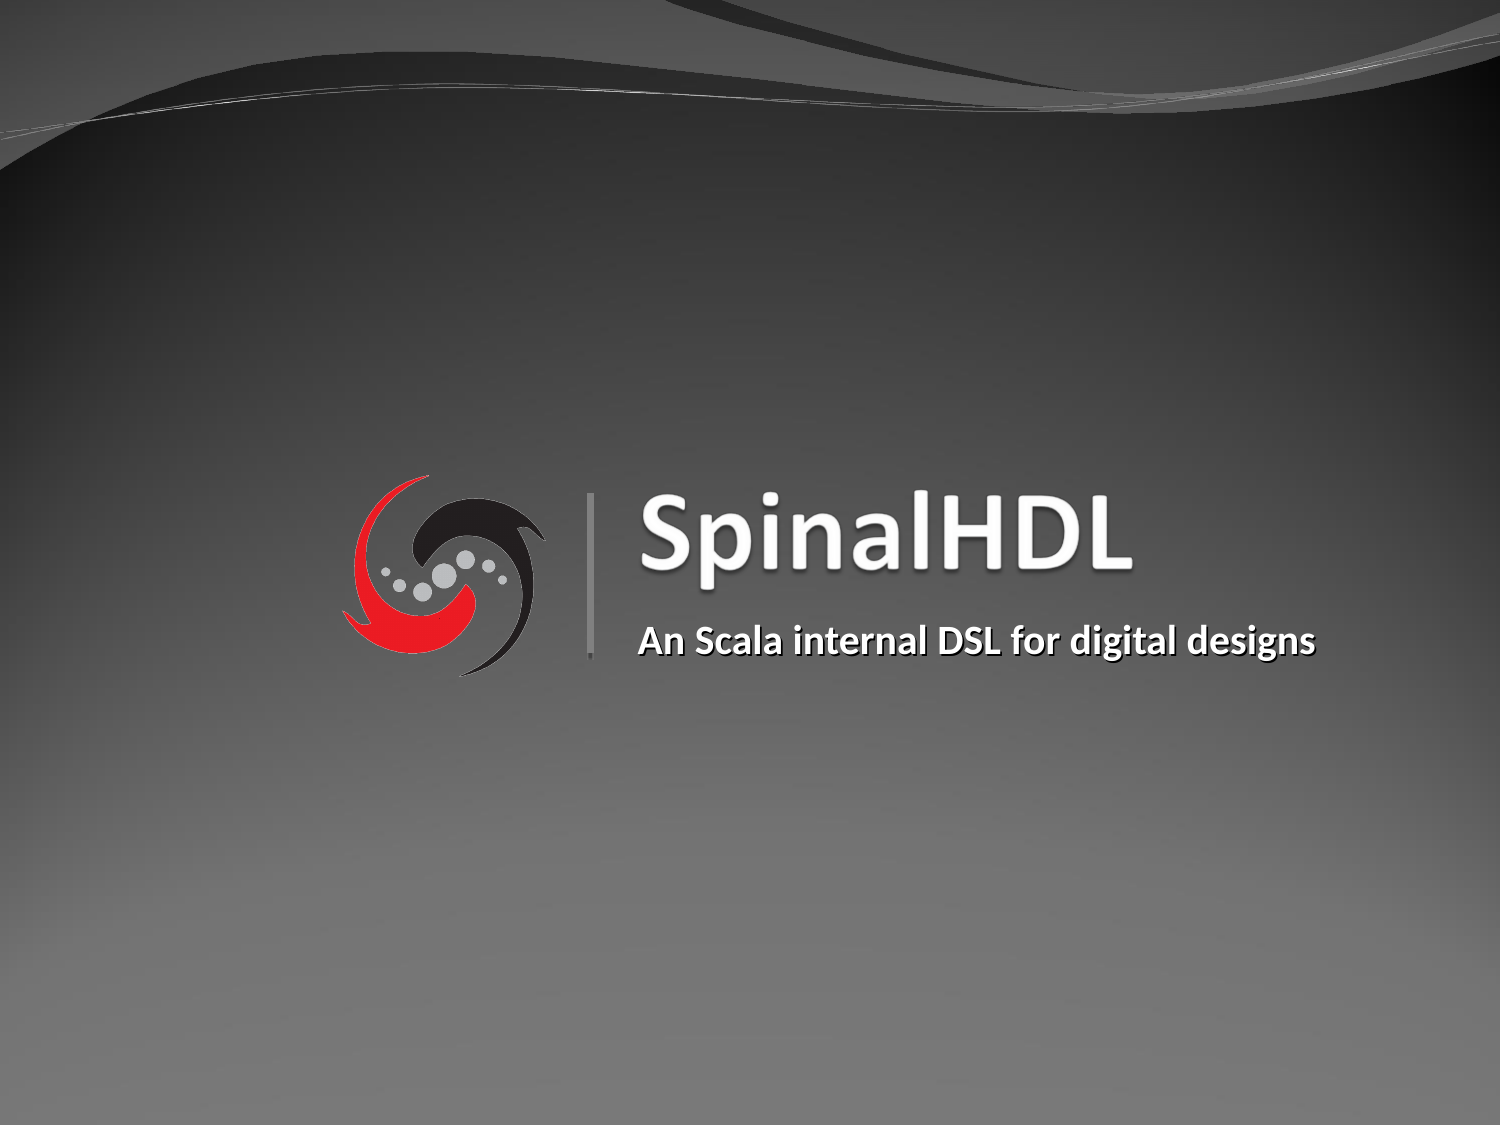

An Scala internal DSL for digital designs